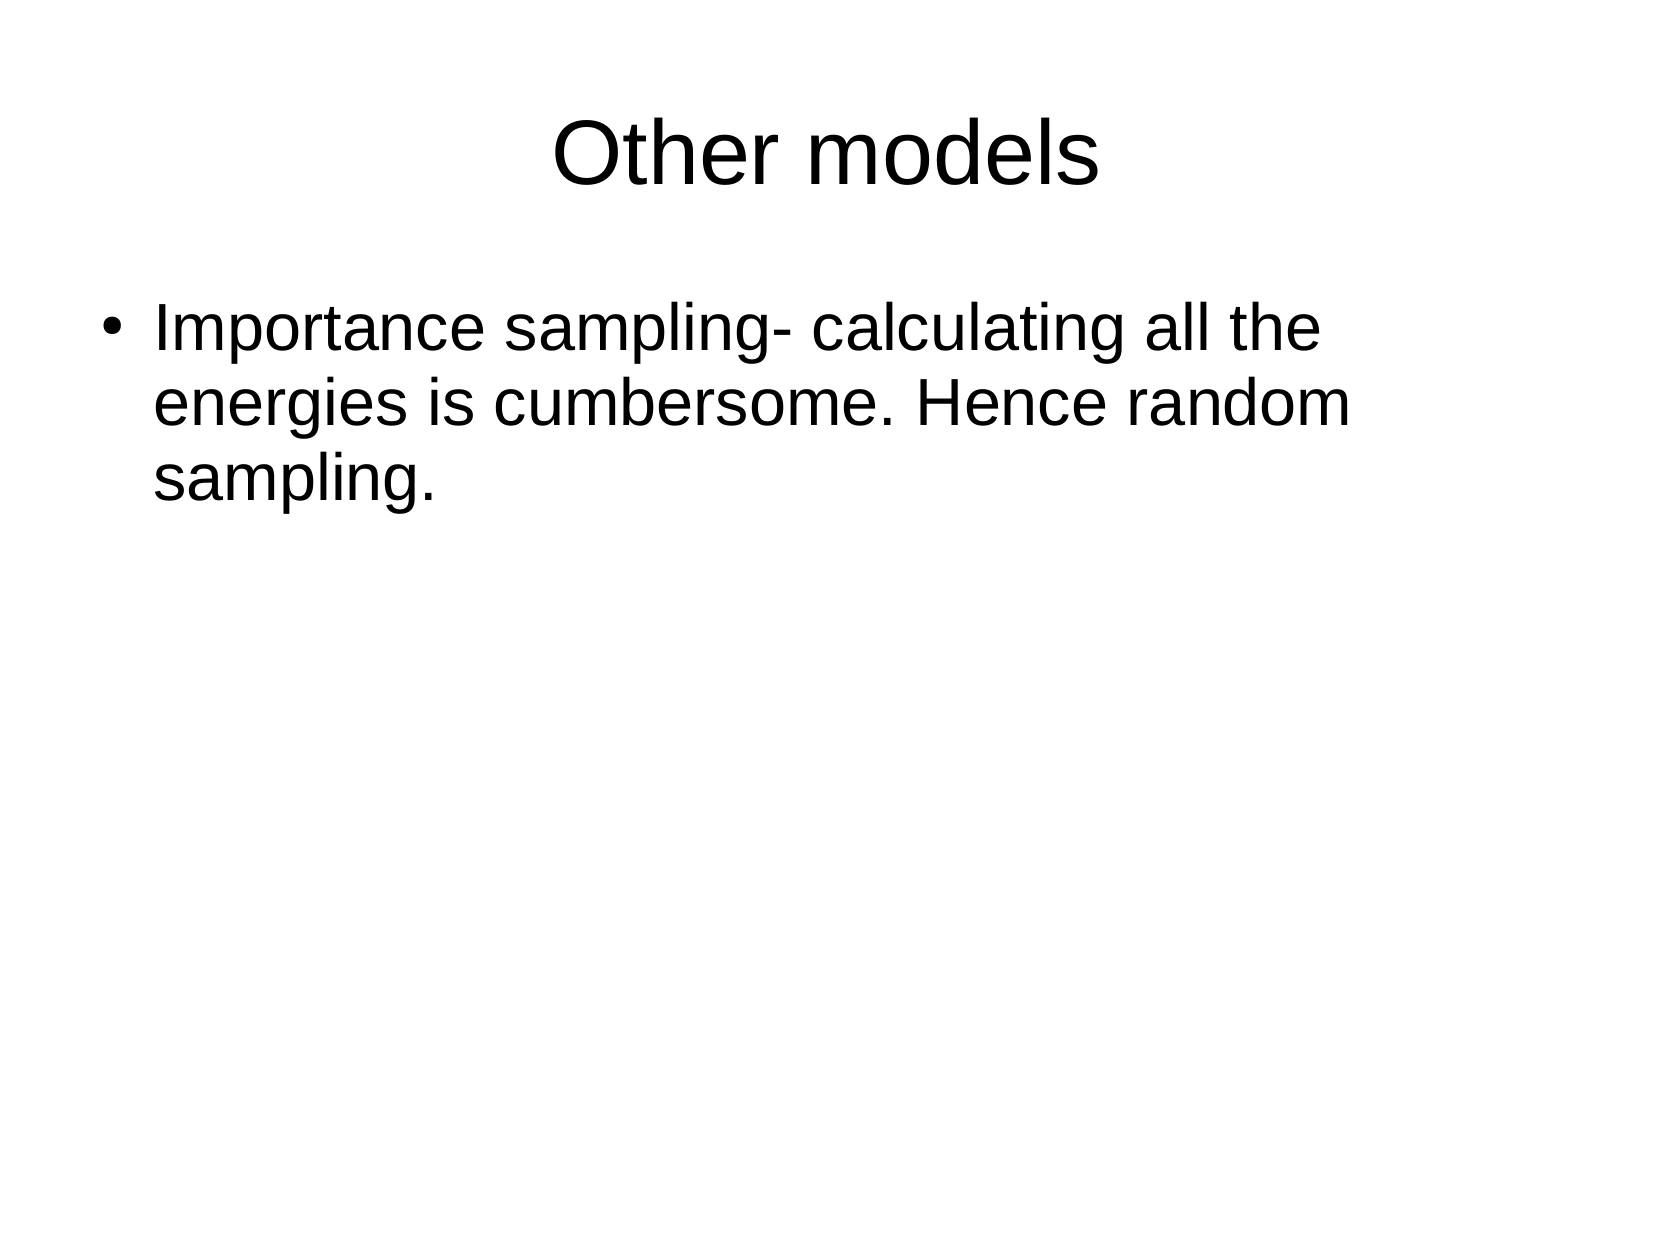

# Other models
Importance sampling- calculating all the energies is cumbersome. Hence random sampling.